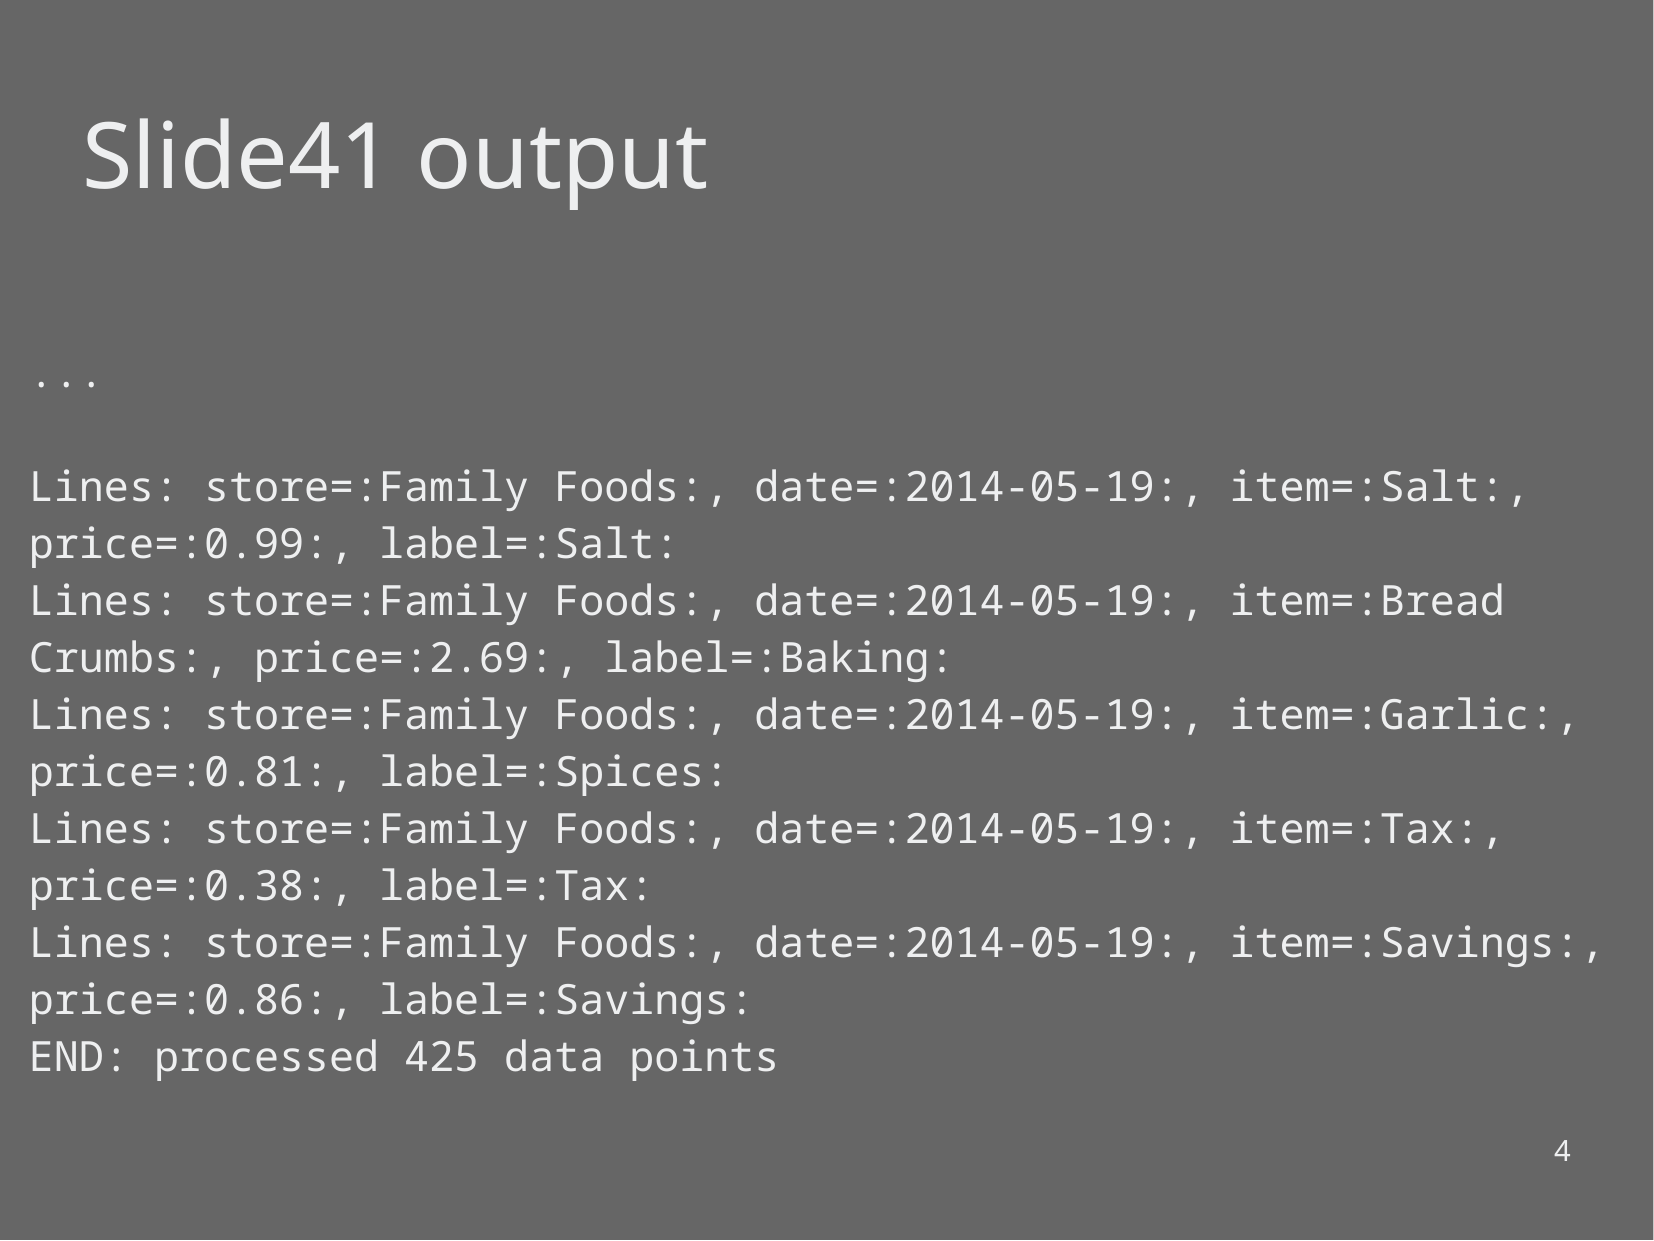

# Slide41 output
...
Lines: store=:Family Foods:, date=:2014-05-19:, item=:Salt:, price=:0.99:, label=:Salt:
Lines: store=:Family Foods:, date=:2014-05-19:, item=:Bread Crumbs:, price=:2.69:, label=:Baking:
Lines: store=:Family Foods:, date=:2014-05-19:, item=:Garlic:, price=:0.81:, label=:Spices:
Lines: store=:Family Foods:, date=:2014-05-19:, item=:Tax:, price=:0.38:, label=:Tax:
Lines: store=:Family Foods:, date=:2014-05-19:, item=:Savings:, price=:0.86:, label=:Savings:
END: processed 425 data points
4